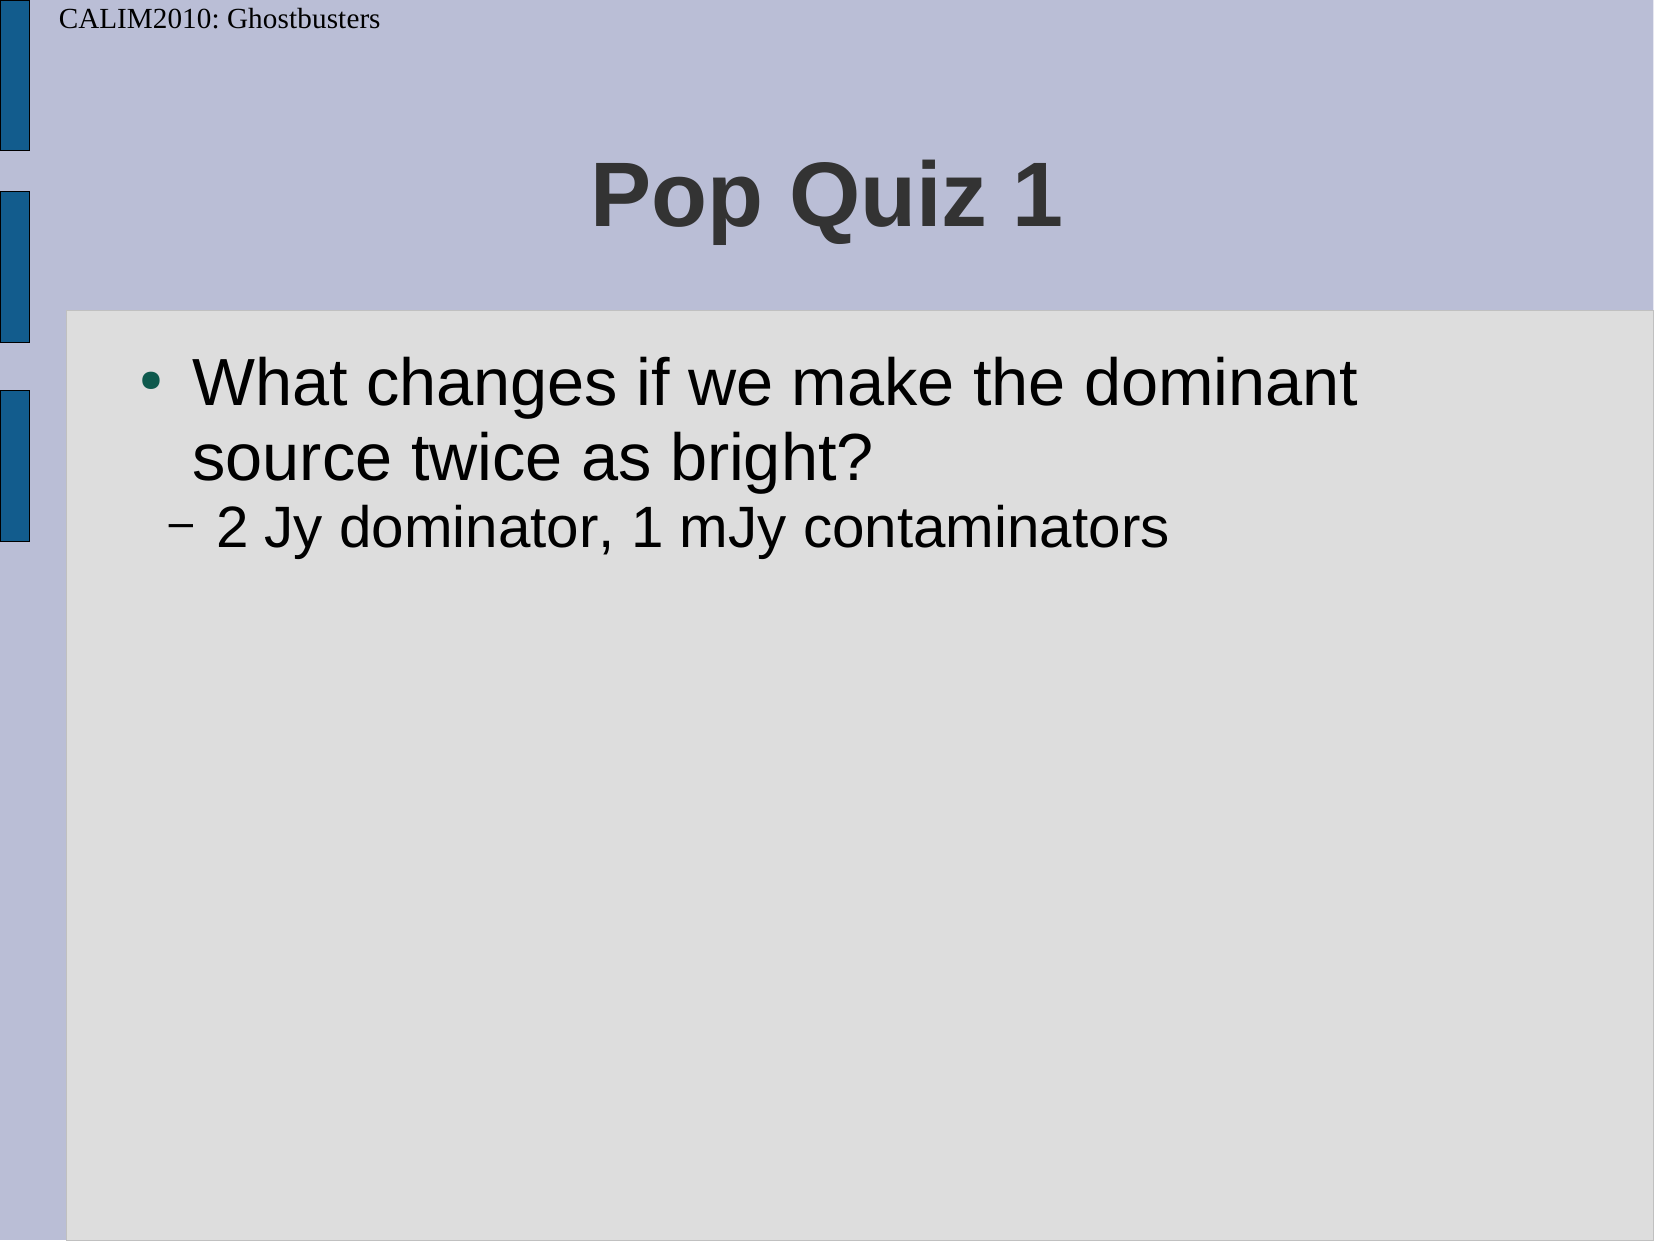

CALIM2010: Ghostbusters
# Pop Quiz 1
What changes if we make the dominant source twice as bright?
2 Jy dominator, 1 mJy contaminators